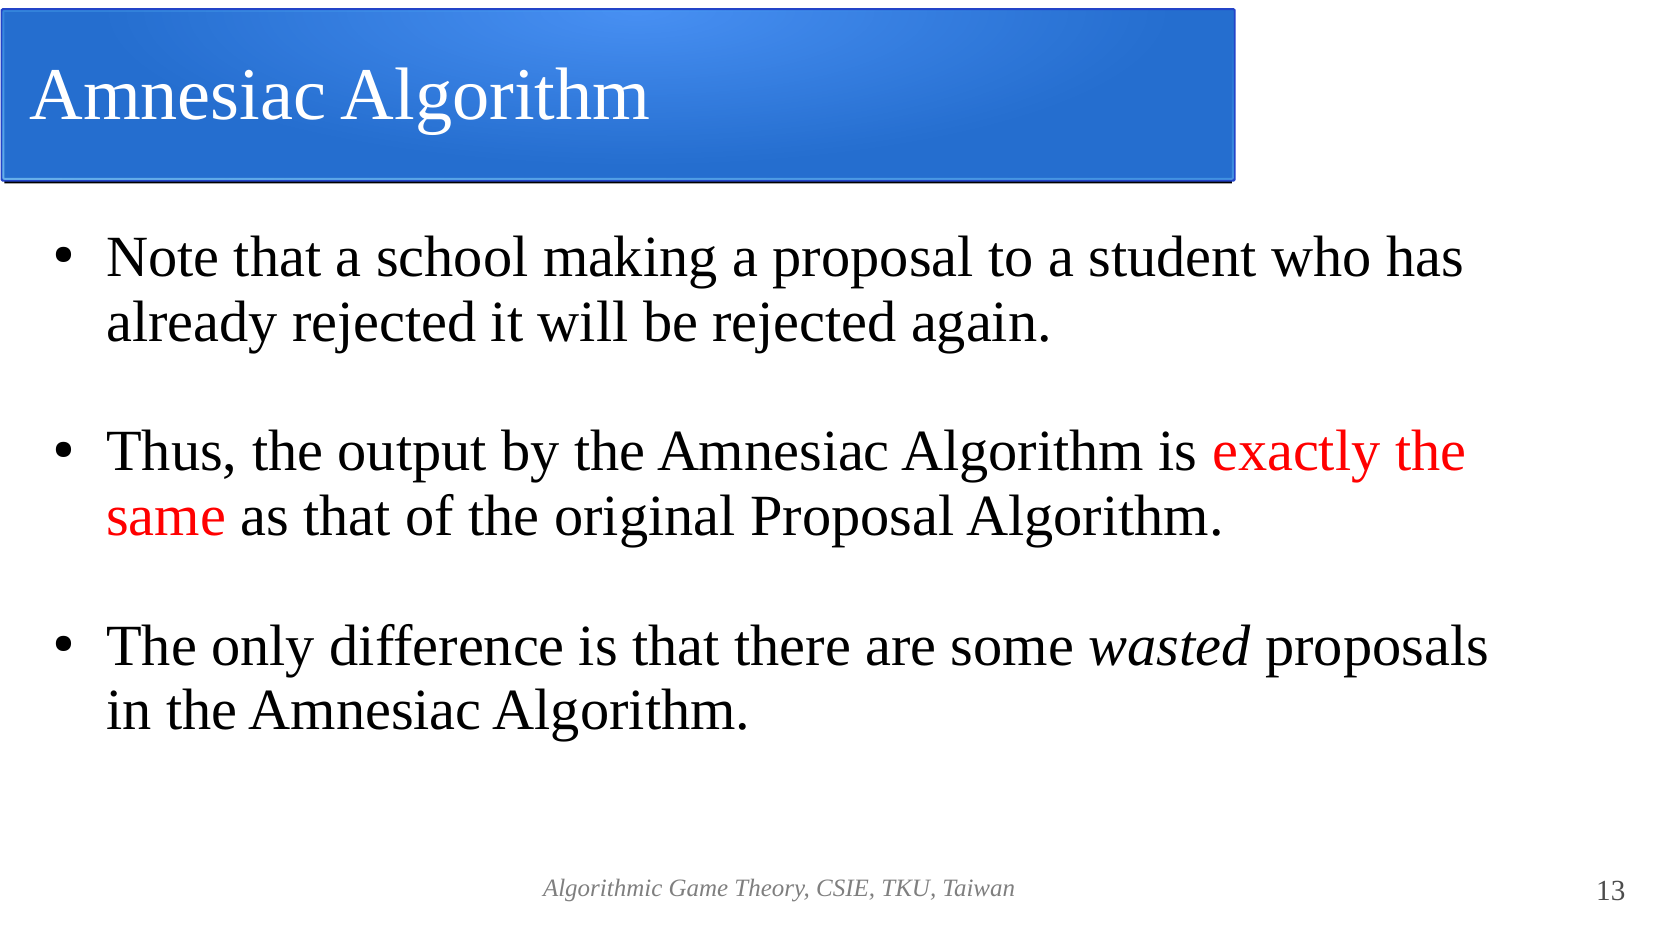

# Amnesiac Algorithm
Note that a school making a proposal to a student who has already rejected it will be rejected again.
Thus, the output by the Amnesiac Algorithm is exactly the same as that of the original Proposal Algorithm.
The only difference is that there are some wasted proposals in the Amnesiac Algorithm.
Algorithmic Game Theory, CSIE, TKU, Taiwan
13